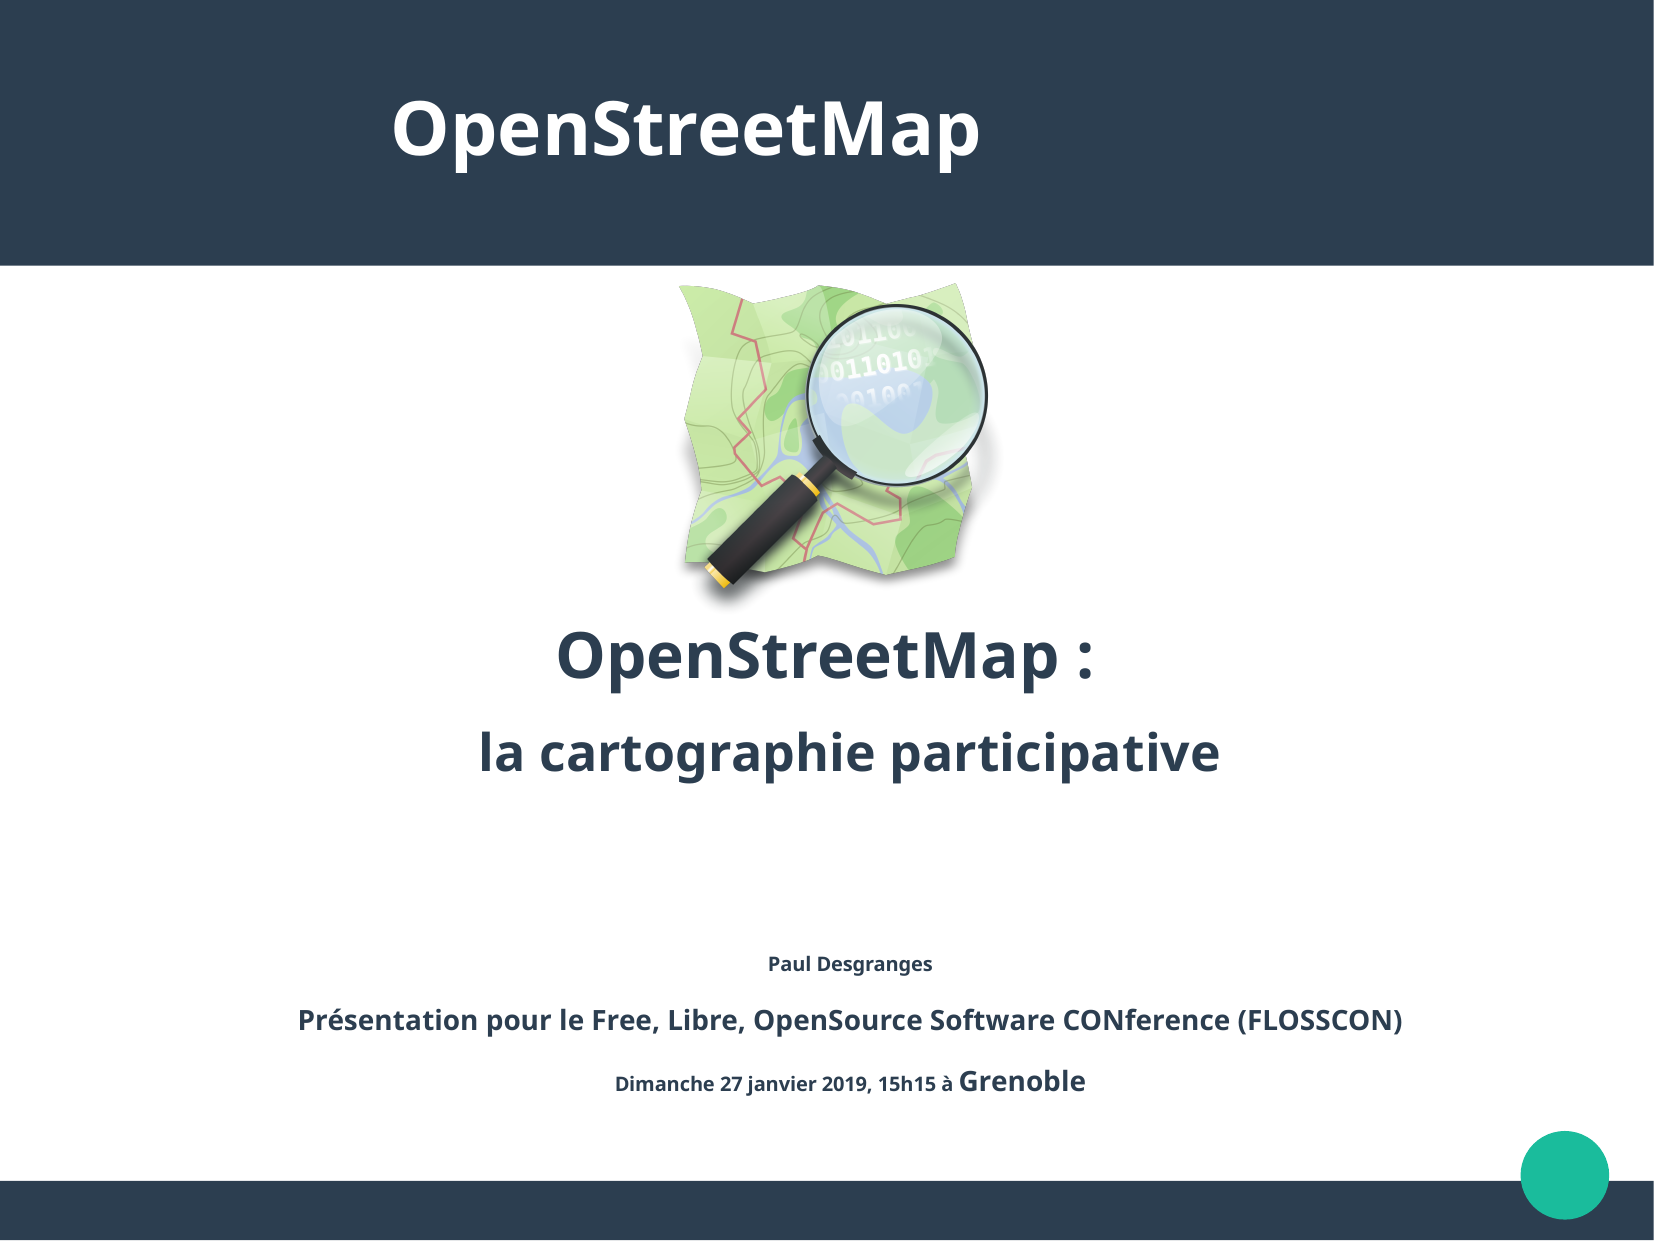

# OpenStreetMap
OpenStreetMap :
la cartographie participative
Paul Desgranges
Présentation pour le Free, Libre, OpenSource Software CONference (FLOSSCON)
Dimanche 27 janvier 2019, 15h15 à Grenoble